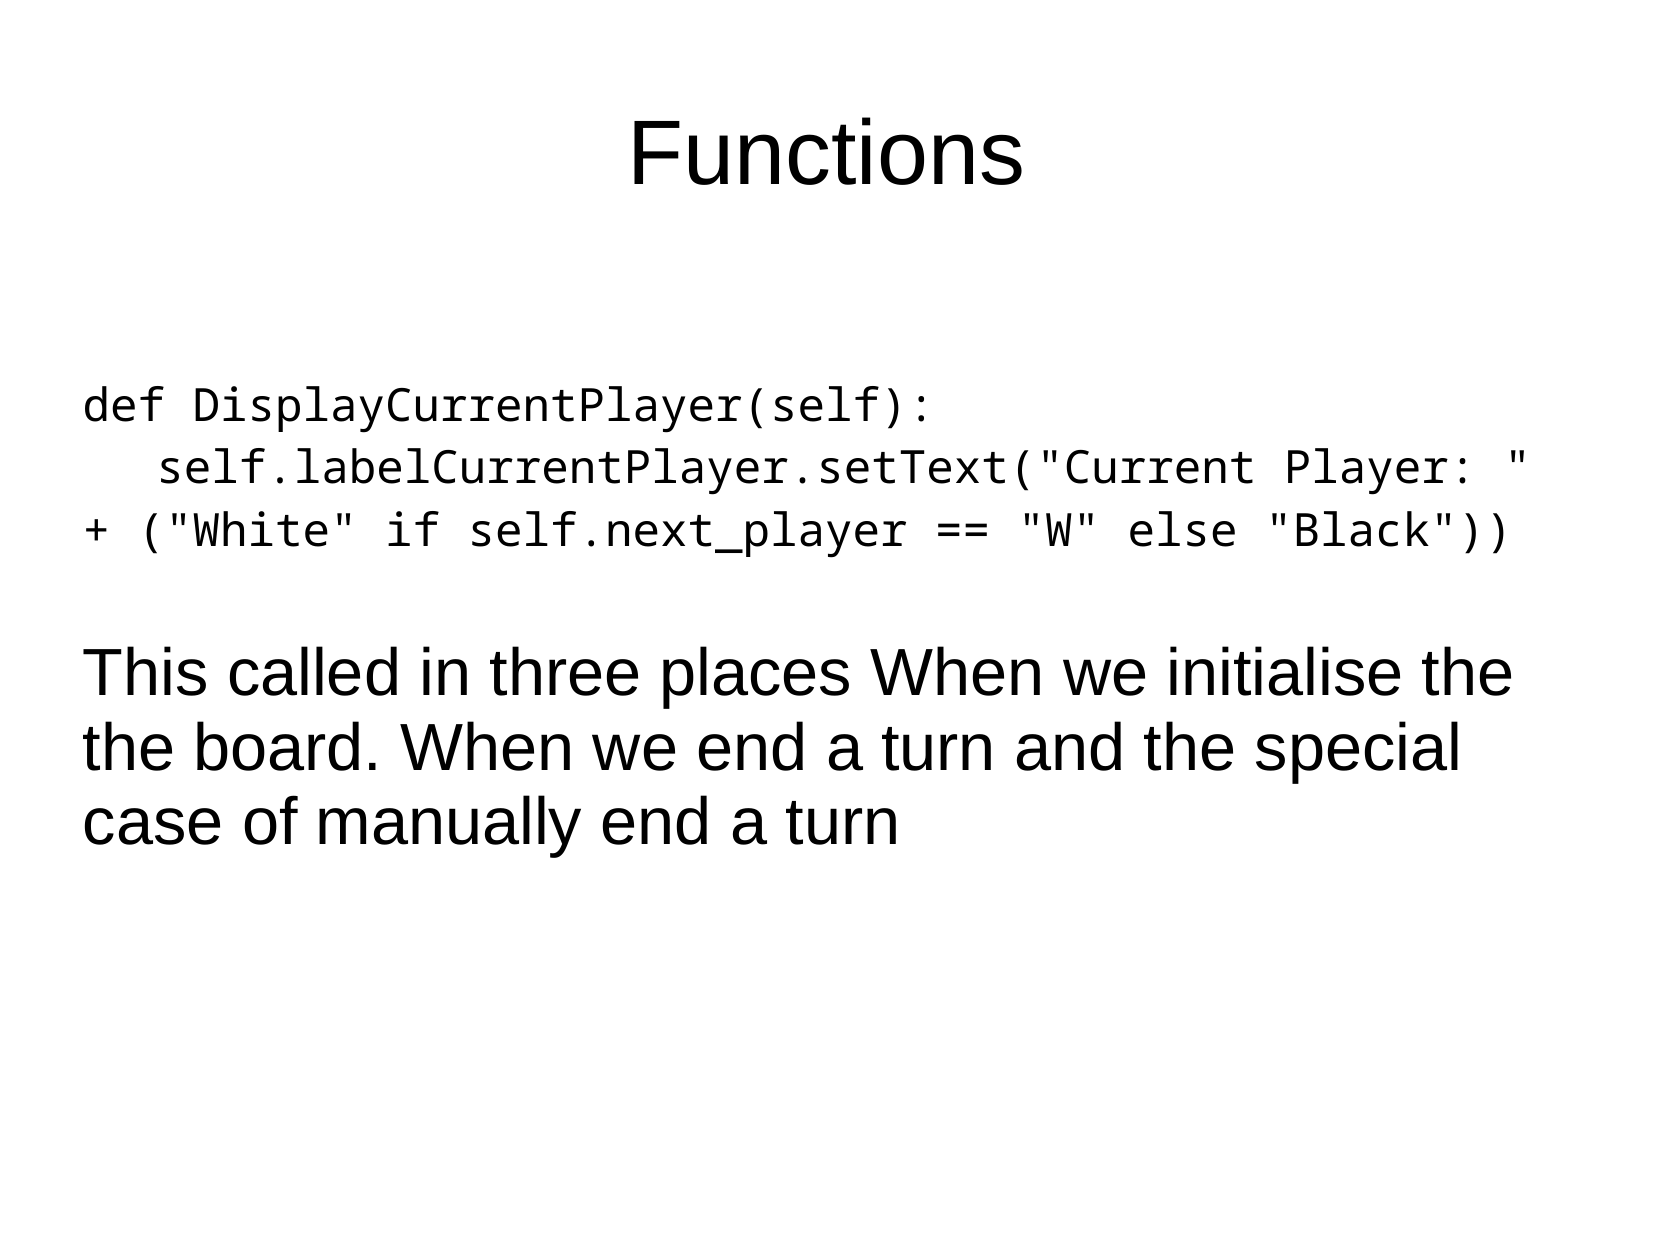

# Functions
def DisplayCurrentPlayer(self):
	self.labelCurrentPlayer.setText("Current Player: " + ("White" if self.next_player == "W" else "Black"))
This called in three places When we initialise the the board. When we end a turn and the special case of manually end a turn